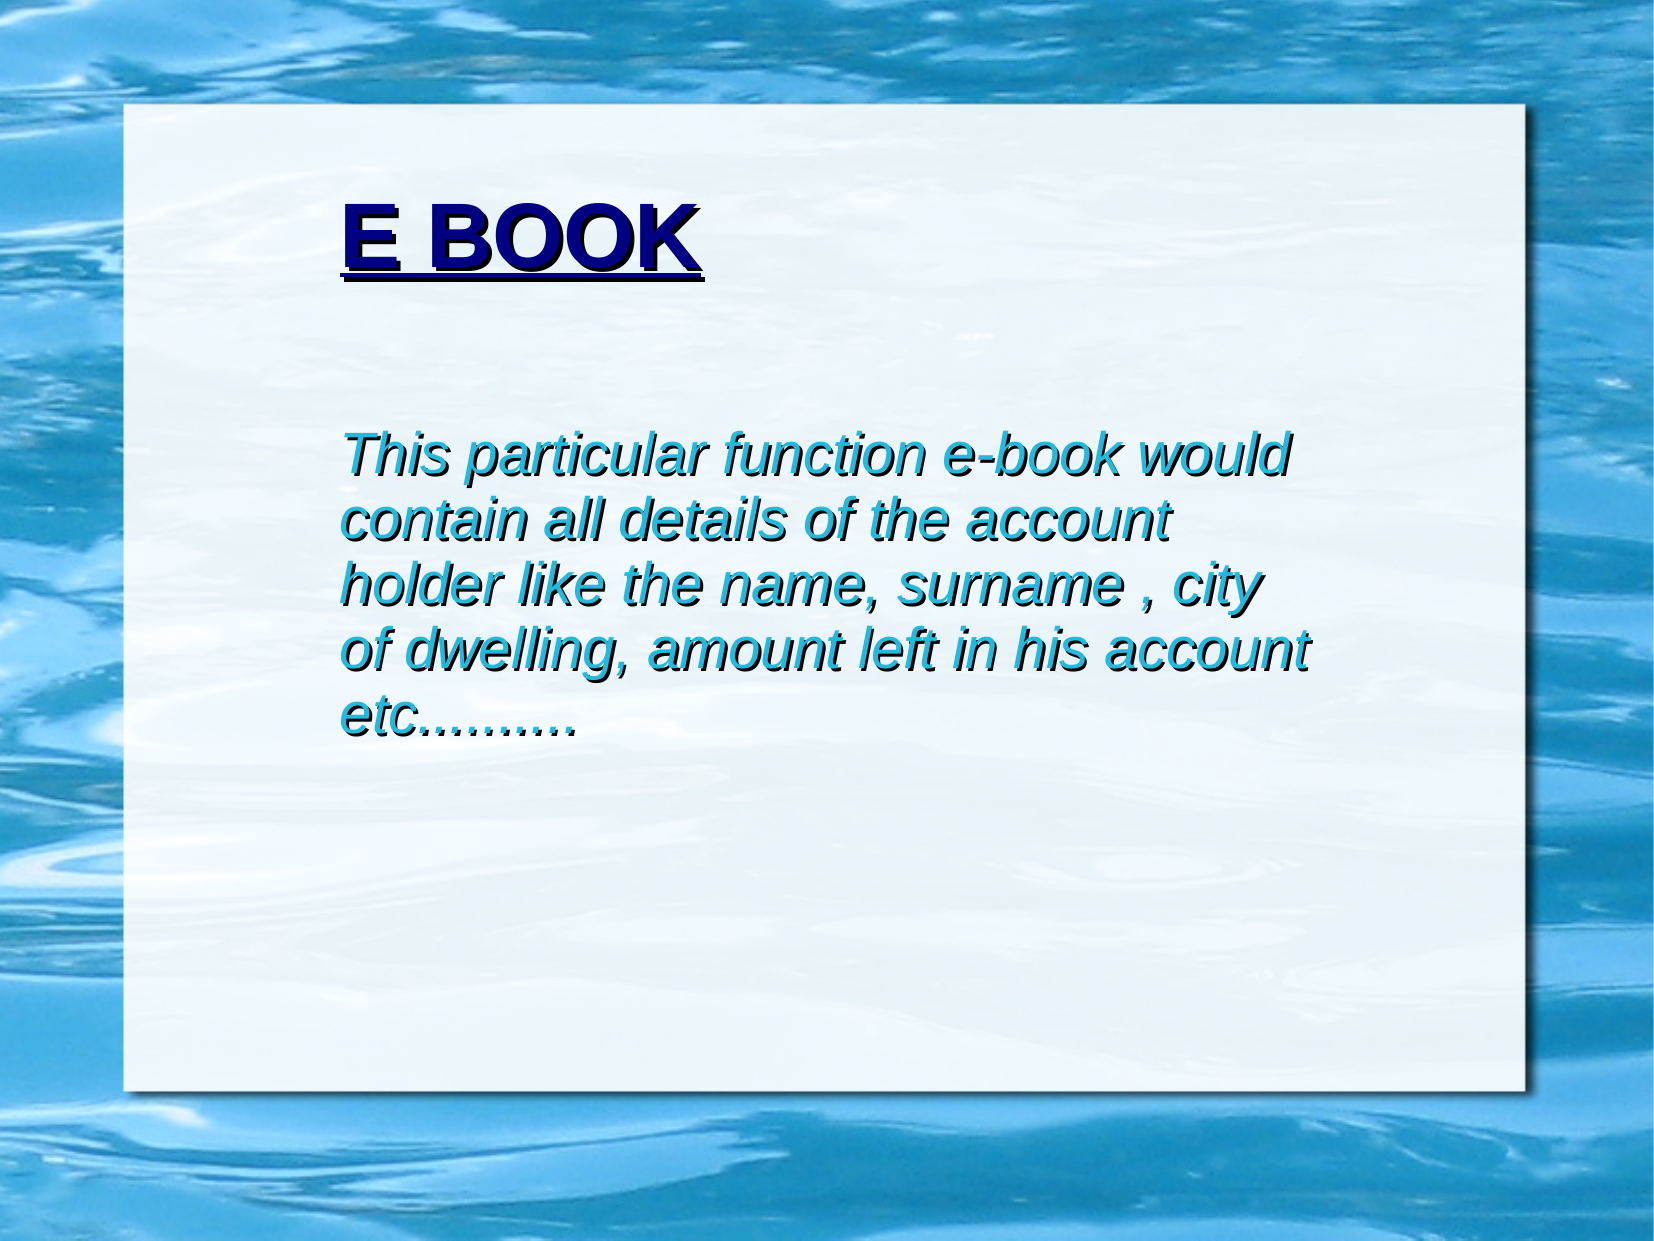

E BOOK
This particular function e-book would contain all details of the account holder like the name, surname , city of dwelling, amount left in his account etc..........